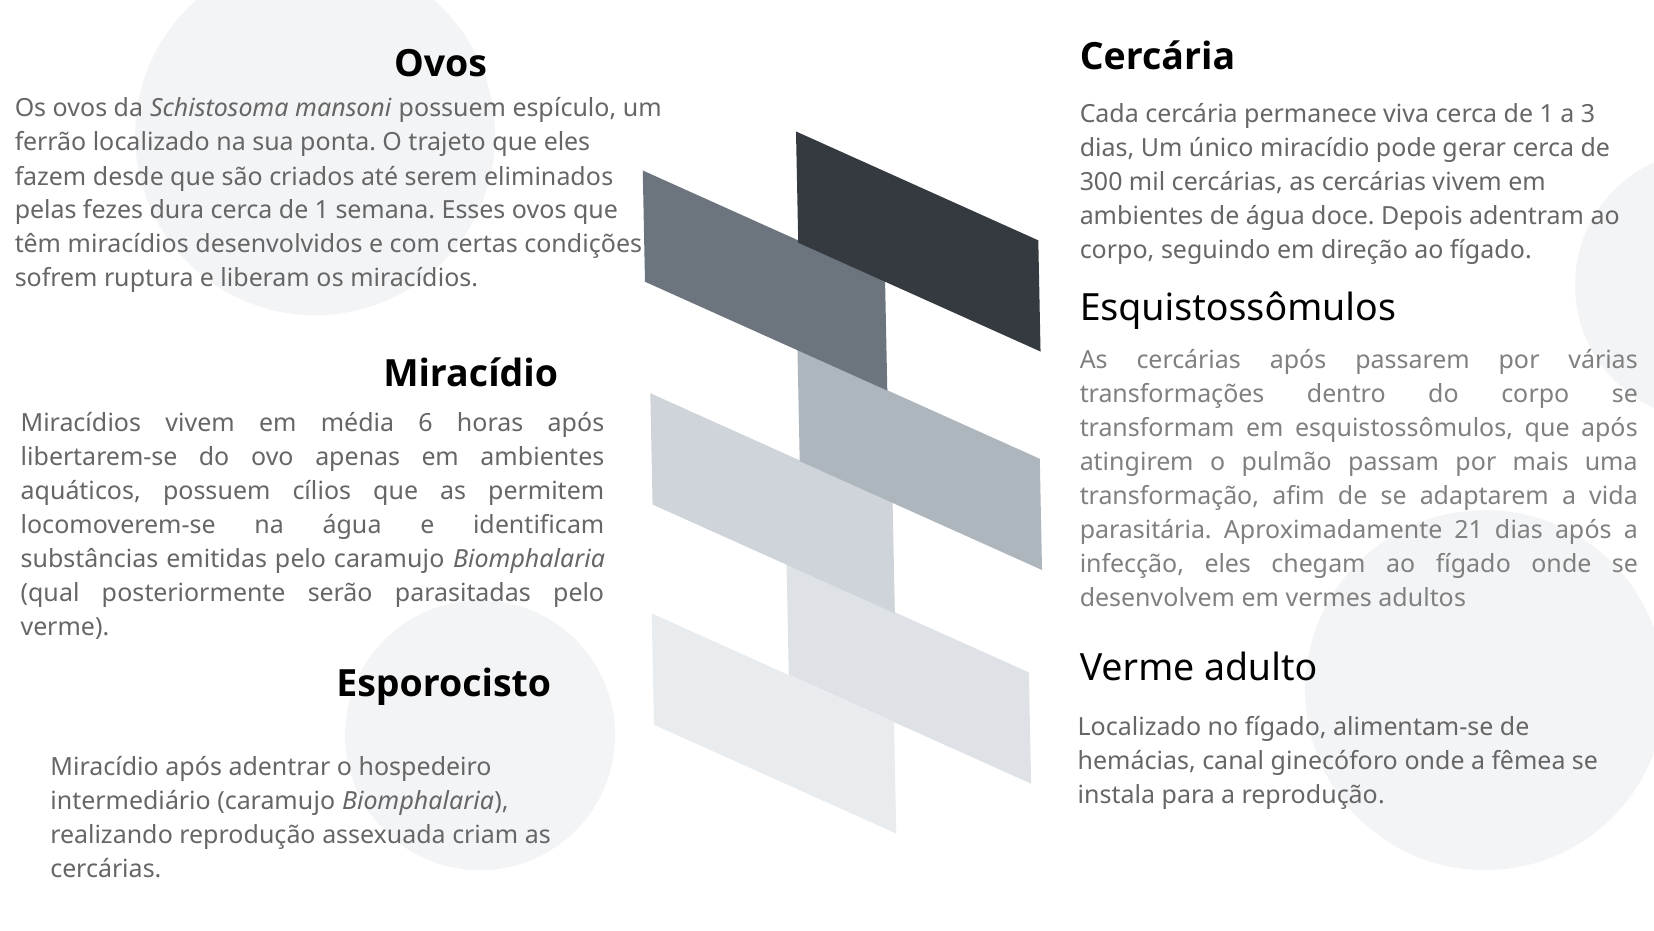

Cercária
Ovos
Os ovos da Schistosoma mansoni possuem espículo, um ferrão localizado na sua ponta. O trajeto que eles fazem desde que são criados até serem eliminados pelas fezes dura cerca de 1 semana. Esses ovos que têm miracídios desenvolvidos e com certas condições sofrem ruptura e liberam os miracídios.
Cada cercária permanece viva cerca de 1 a 3 dias, Um único miracídio pode gerar cerca de 300 mil cercárias, as cercárias vivem em ambientes de água doce. Depois adentram ao corpo, seguindo em direção ao fígado.
Esquistossômulos
As cercárias após passarem por várias transformações dentro do corpo se transformam em esquistossômulos, que após atingirem o pulmão passam por mais uma transformação, afim de se adaptarem a vida parasitária. Aproximadamente 21 dias após a infecção, eles chegam ao fígado onde se desenvolvem em vermes adultos
Miracídio
Miracídios vivem em média 6 horas após libertarem-se do ovo apenas em ambientes aquáticos, possuem cílios que as permitem locomoverem-se na água e identificam substâncias emitidas pelo caramujo Biomphalaria (qual posteriormente serão parasitadas pelo verme).
Verme adulto
Esporocisto
Localizado no fígado, alimentam-se de hemácias, canal ginecóforo onde a fêmea se instala para a reprodução.
Miracídio após adentrar o hospedeiro intermediário (caramujo Biomphalaria), realizando reprodução assexuada criam as cercárias.